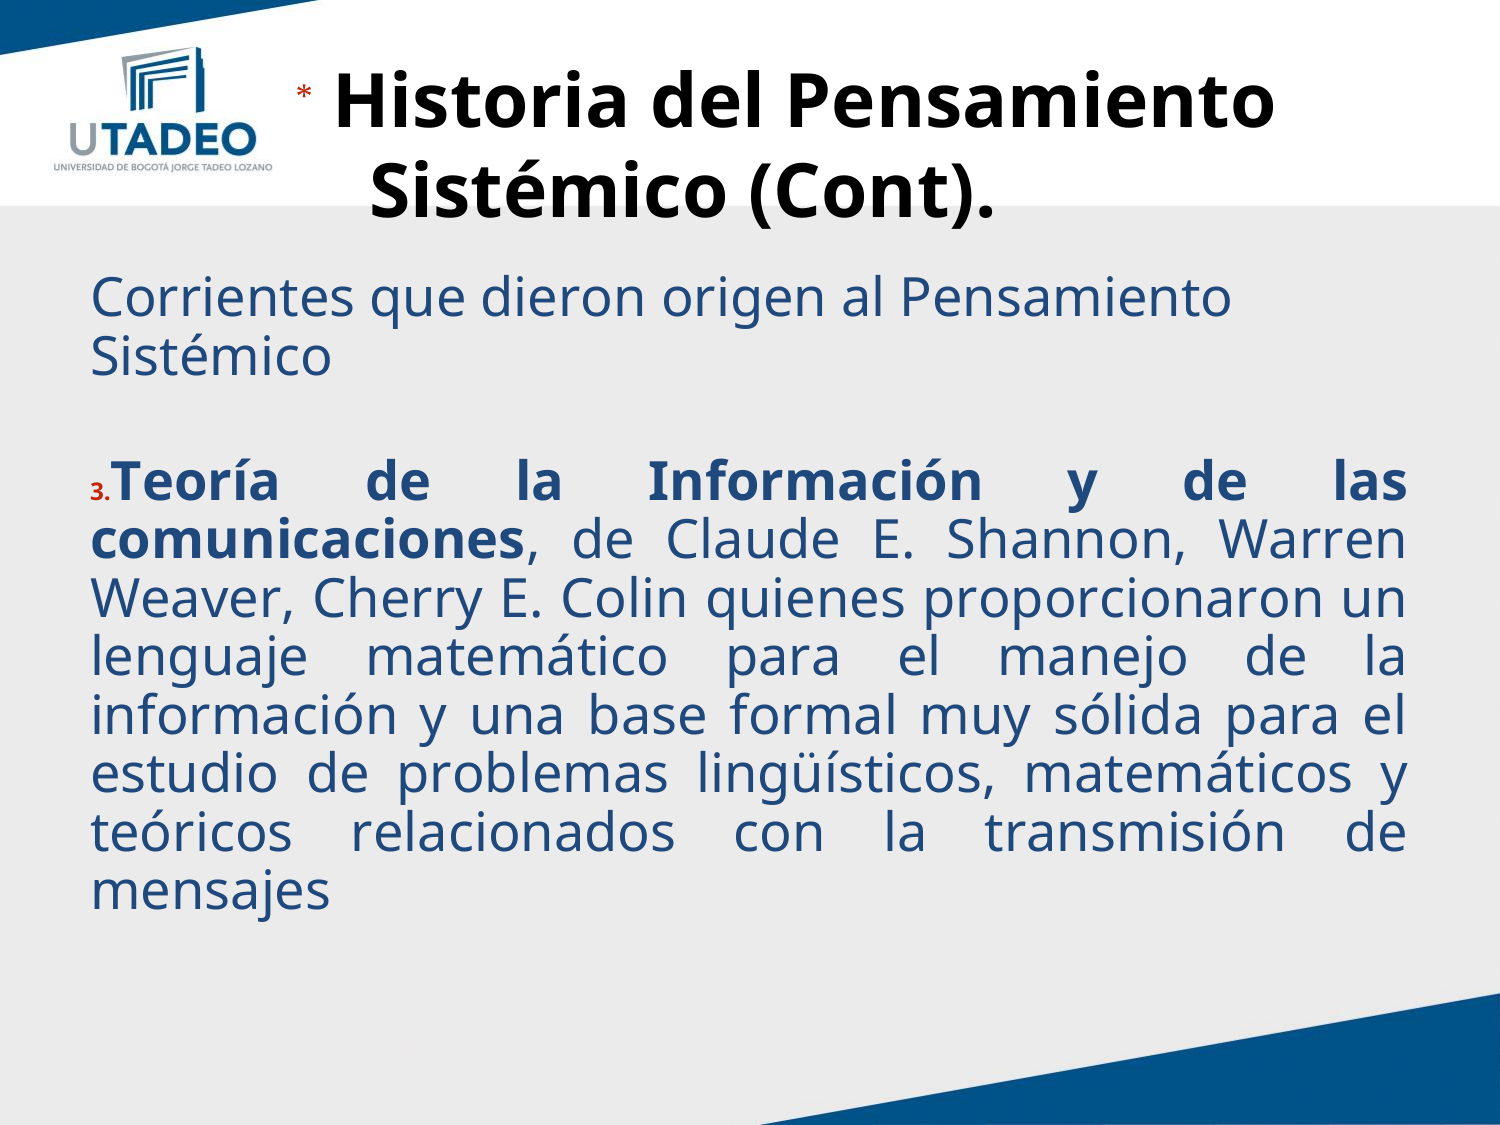

Historia del Pensamiento Sistémico (Cont).
# Corrientes que dieron origen al Pensamiento Sistémico
Teoría de la Información y de las comunicaciones, de Claude E. Shannon, Warren Weaver, Cherry E. Colin quienes proporcionaron un lenguaje matemático para el manejo de la información y una base formal muy sólida para el estudio de problemas lingüísticos, matemáticos y teóricos relacionados con la transmisión de mensajes